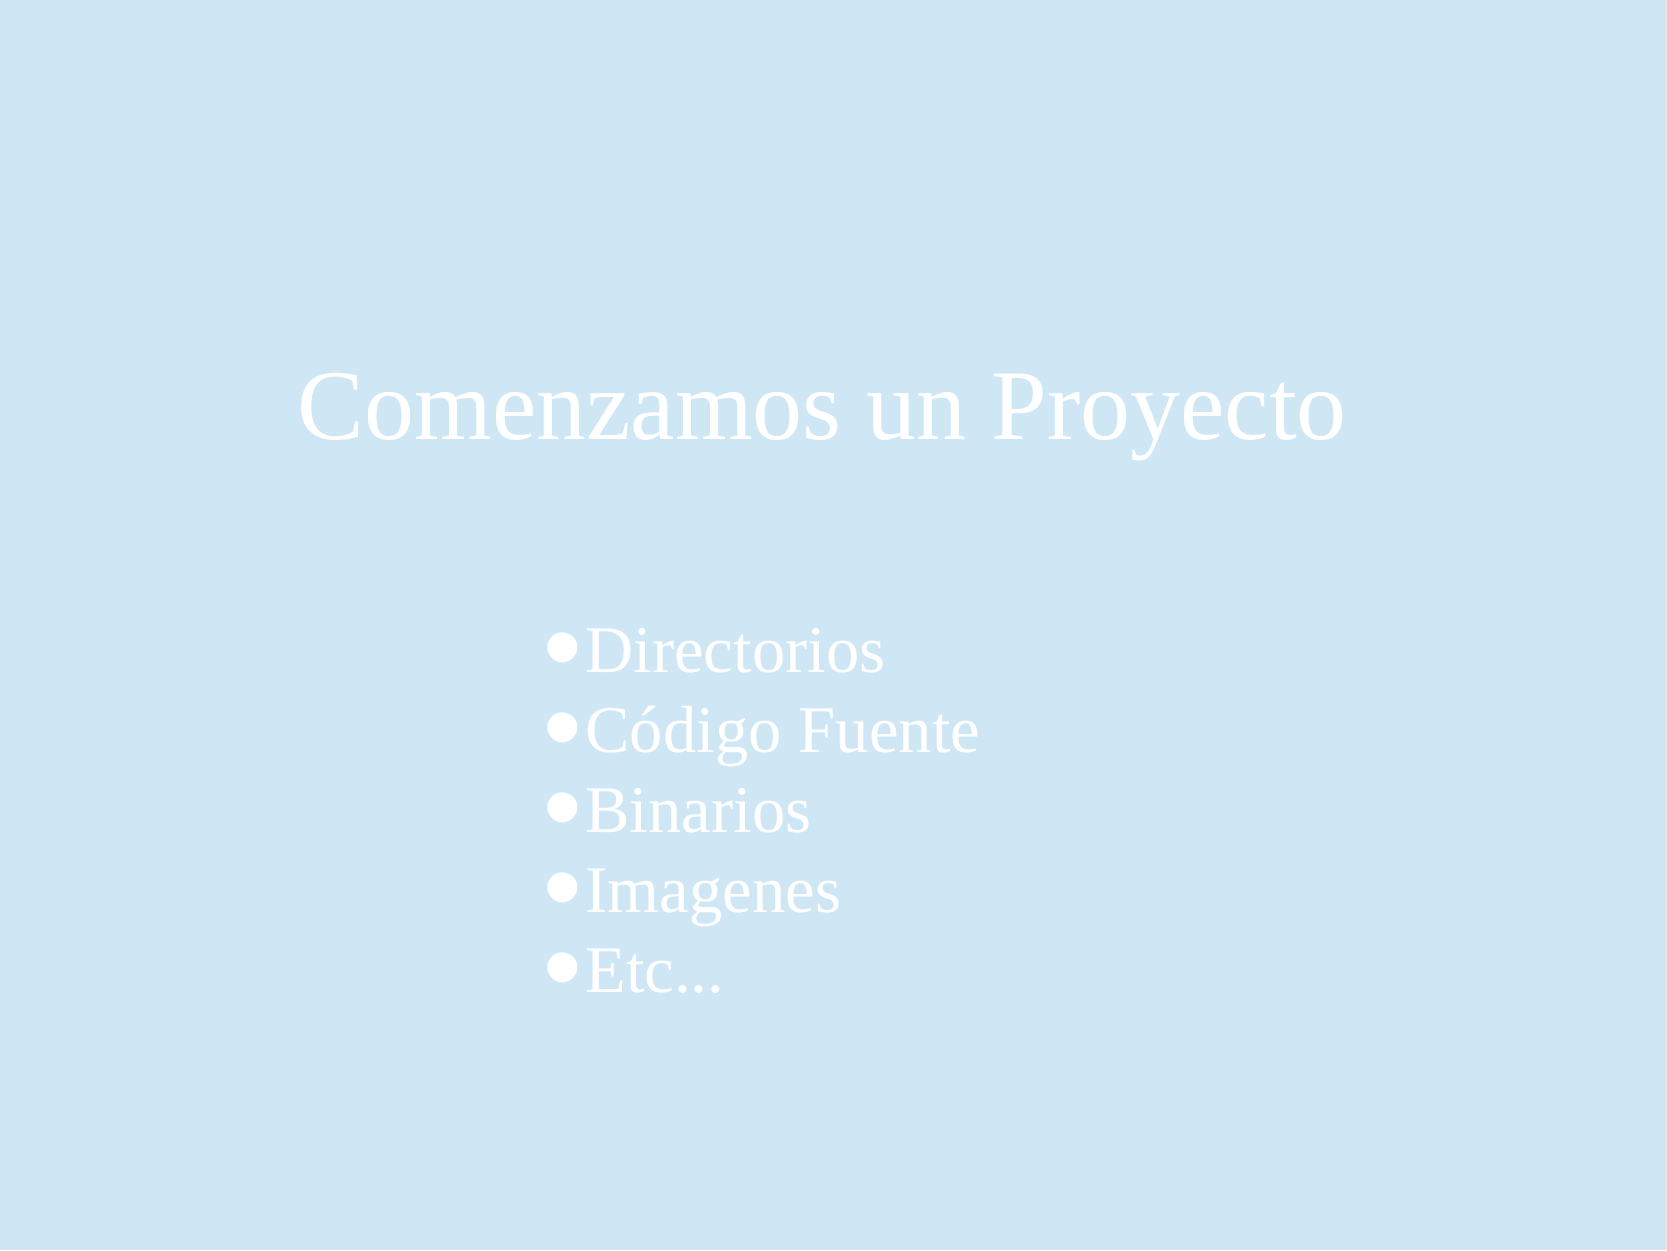

# Comenzamos un Proyecto
Directorios
Código Fuente
Binarios
Imagenes
Etc...